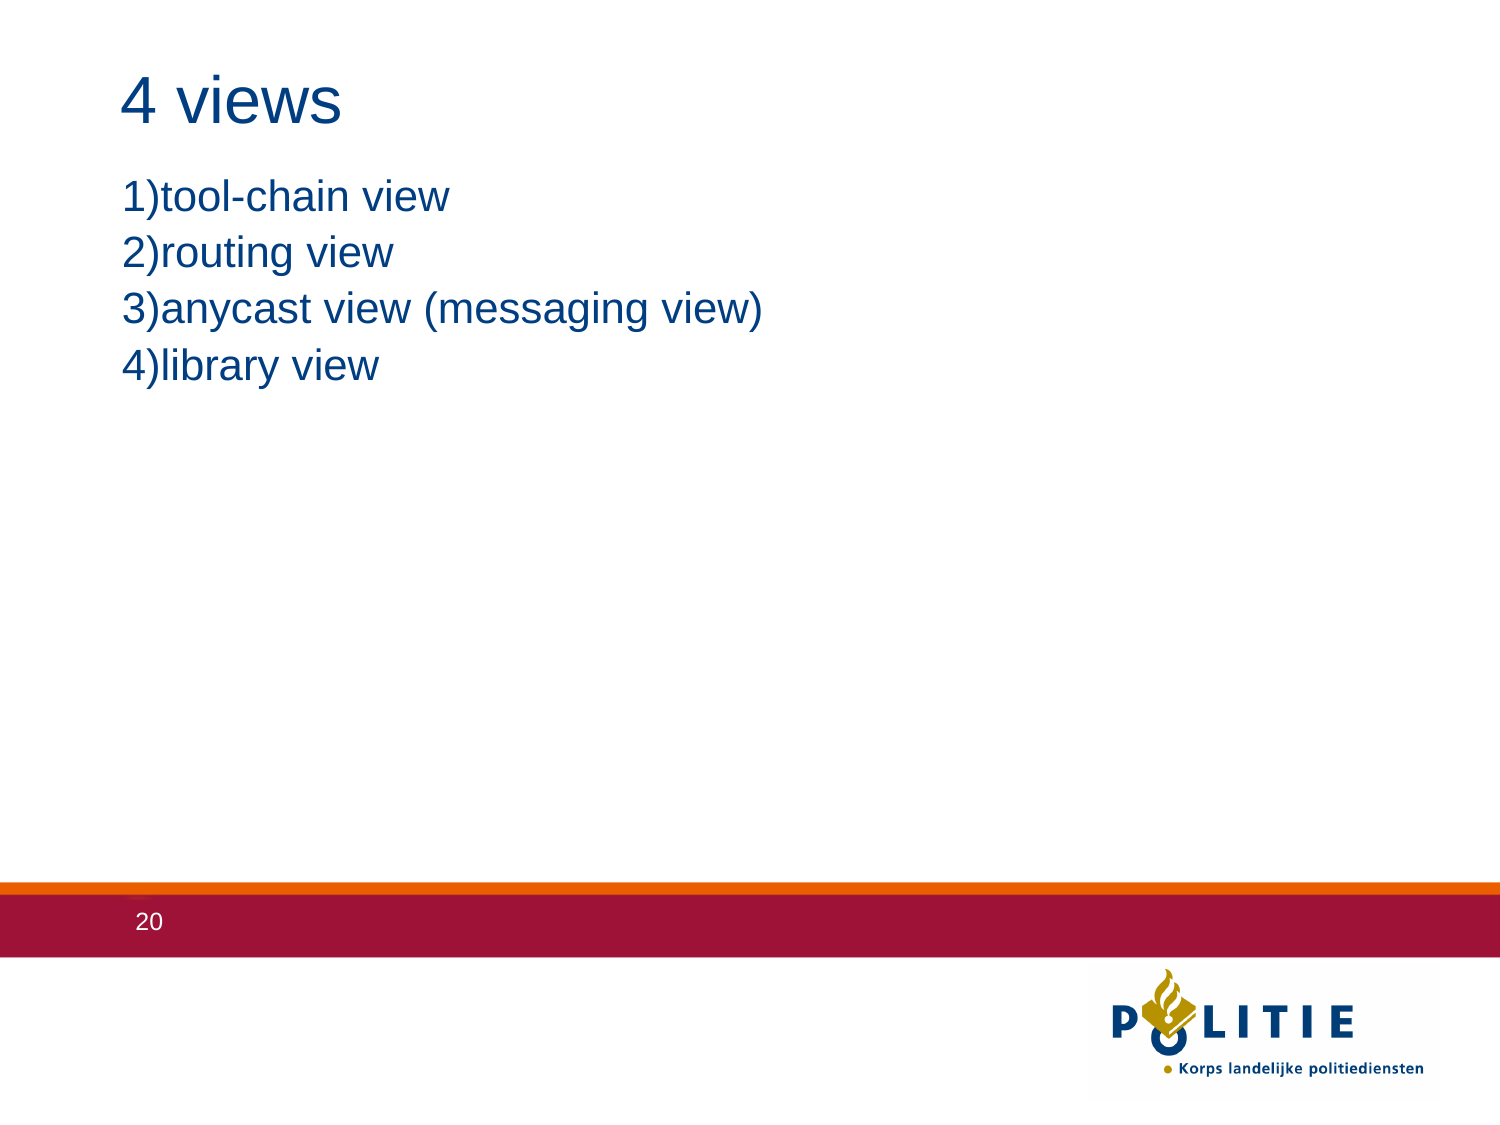

# 4 views
tool-chain view
routing view
anycast view (messaging view)
library view